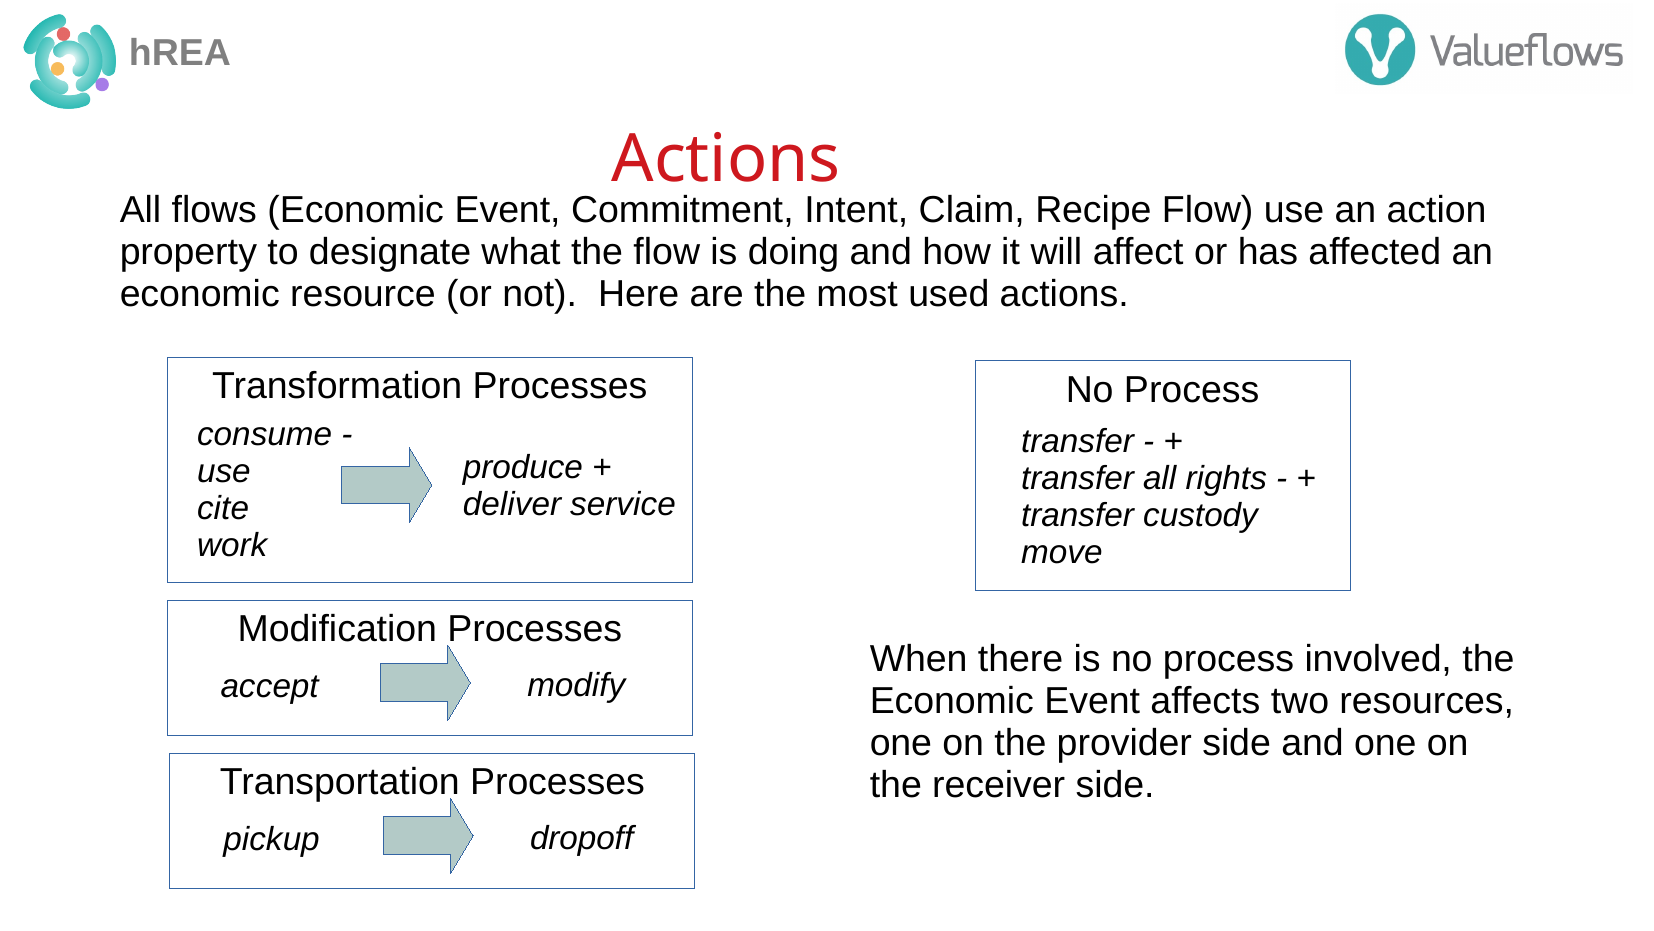

hREA
Actions
All flows (Economic Event, Commitment, Intent, Claim, Recipe Flow) use an action property to designate what the flow is doing and how it will affect or has affected an economic resource (or not). Here are the most used actions.
Transformation Processes
No Process
consume -
use
cite
work
transfer - +
transfer all rights - +
transfer custody
move
produce +
deliver service
Modification Processes
When there is no process involved, the Economic Event affects two resources, one on the provider side and one on the receiver side.
modify
accept
Transportation Processes
dropoff
pickup